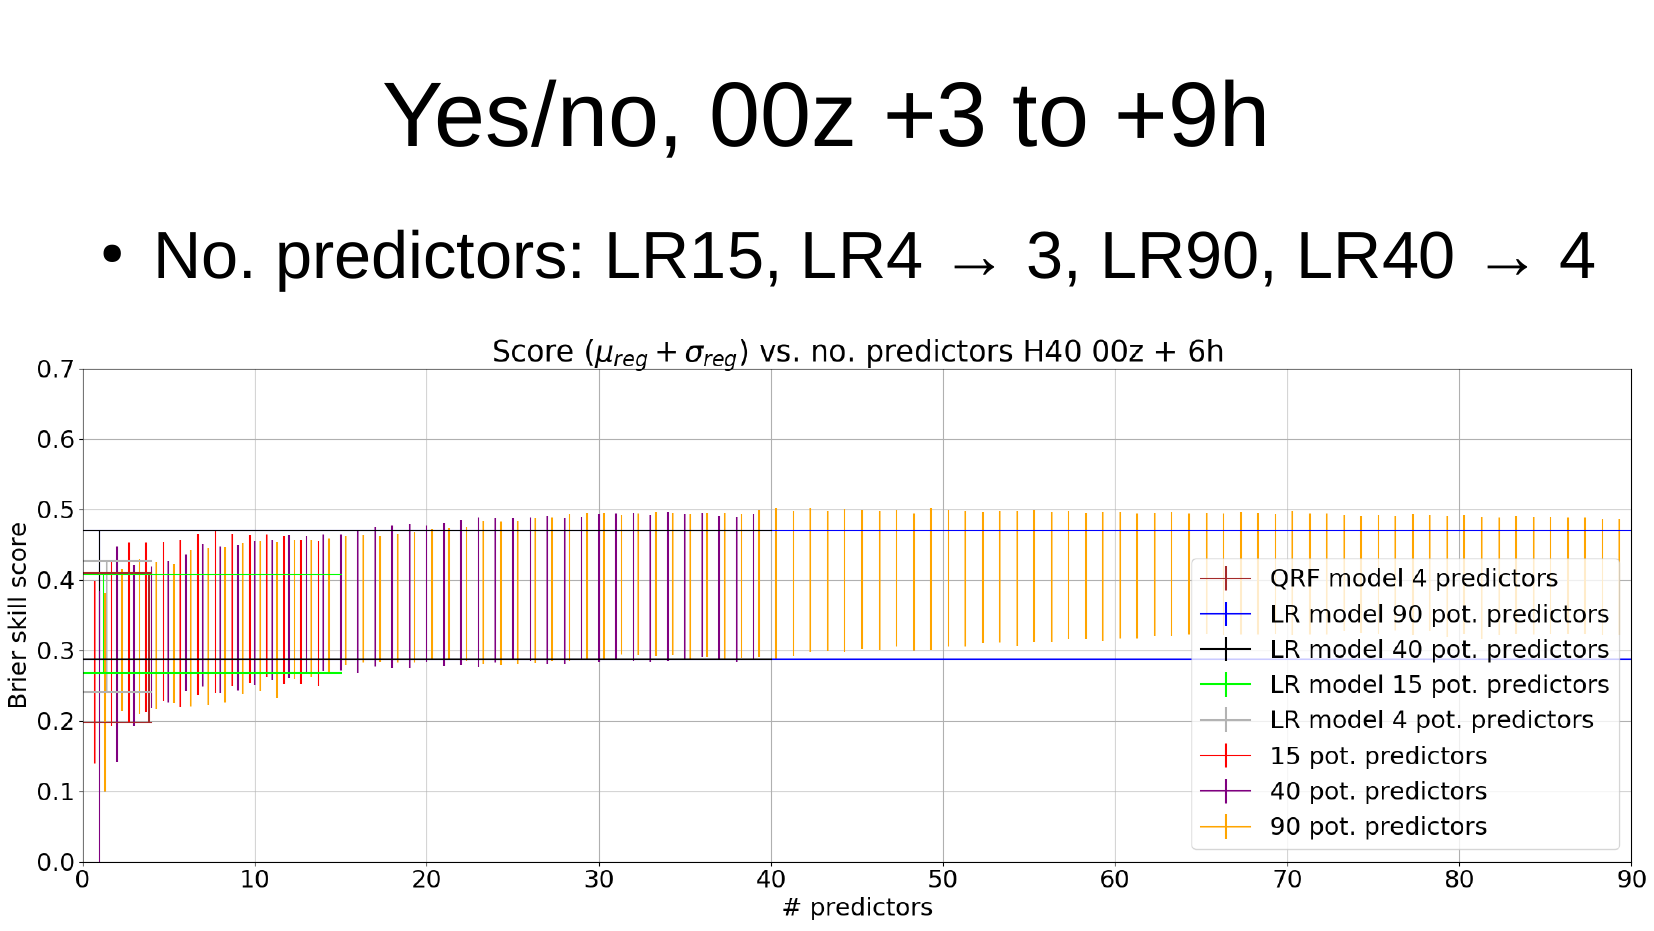

# Yes/no, 00z +3 to +9h
No. predictors: LR15, LR4 → 3, LR90, LR40 → 4